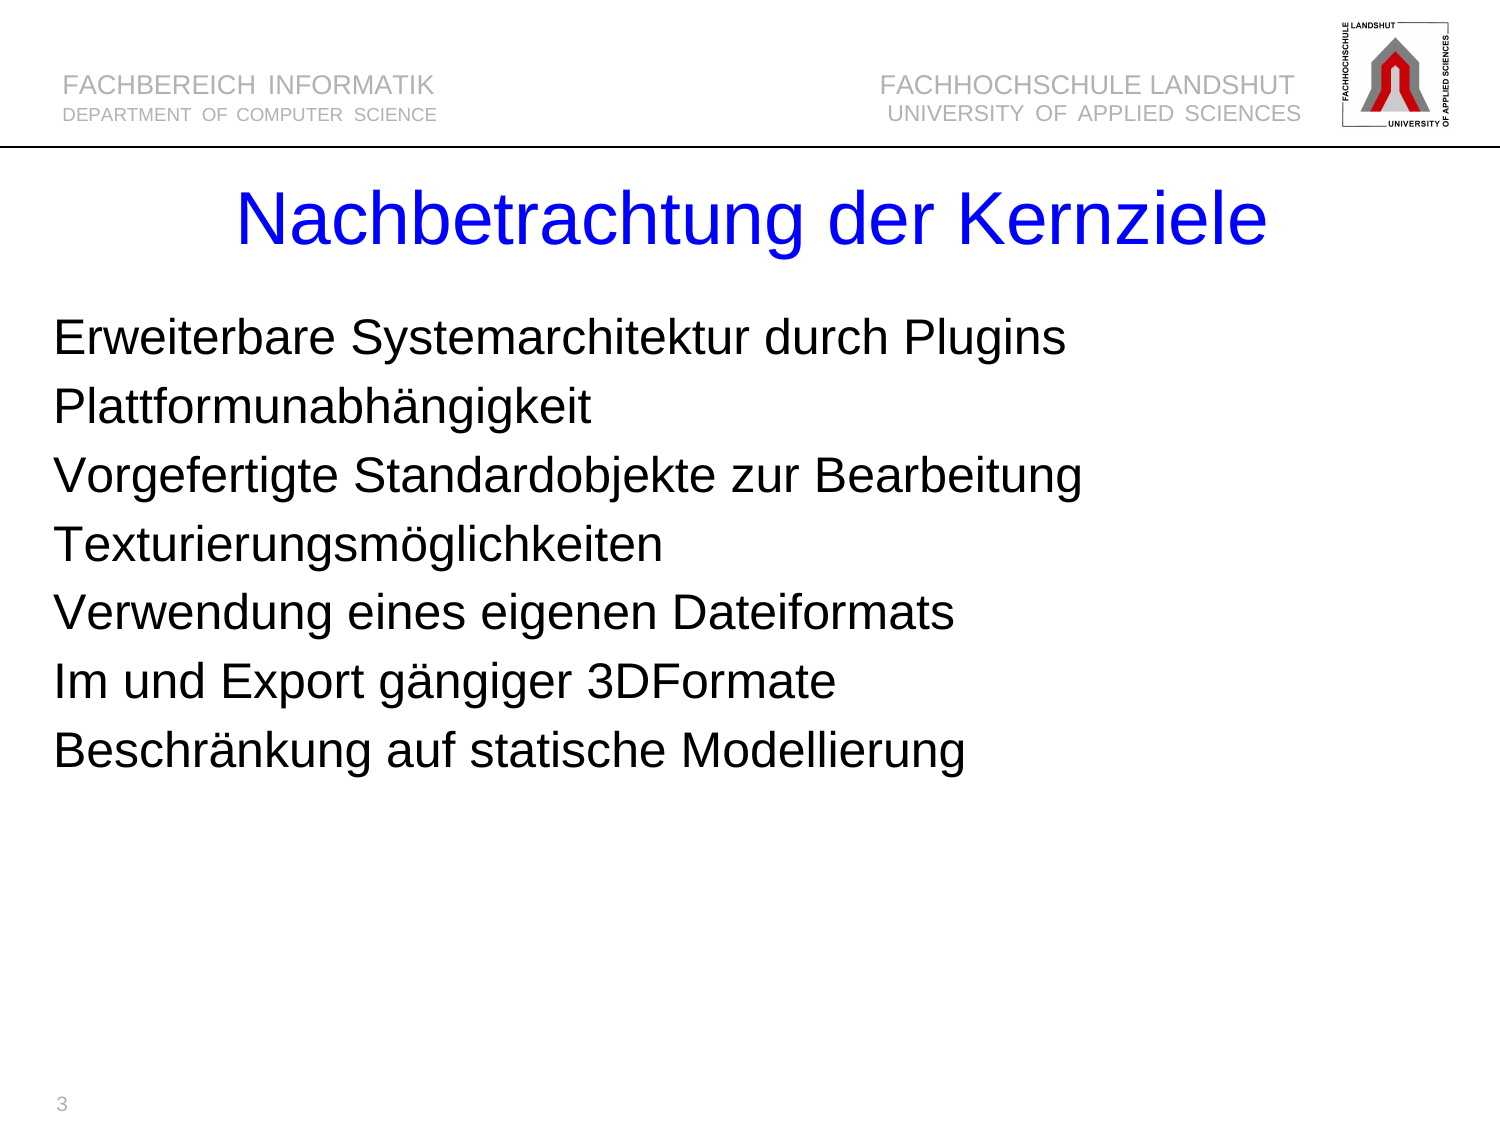

# Nachbetrachtung der Kernziele
Erweiterbare Systemarchitektur durch Plugins
Plattformunabhängigkeit
Vorgefertigte Standardobjekte zur Bearbeitung
Texturierungsmöglichkeiten
Verwendung eines eigenen Dateiformats
Im­ und Export gängiger 3D­Formate
Beschränkung auf statische Modellierung